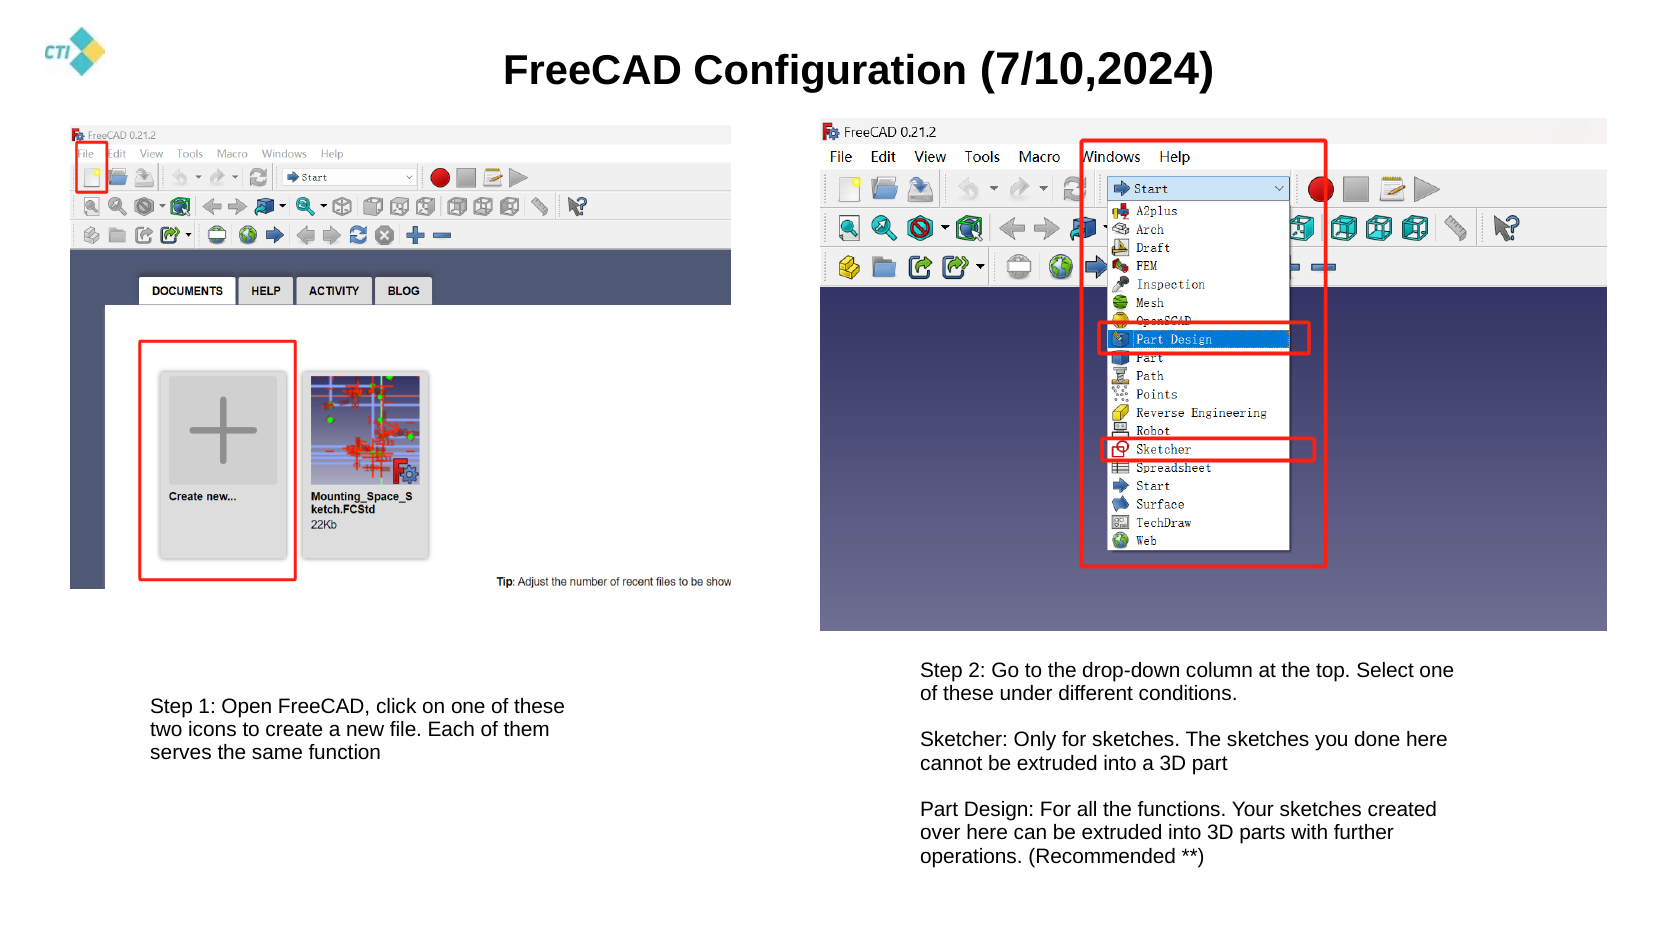

# FreeCAD Configuration (7/10,2024)
New
New
Step 2: Go to the drop-down column at the top. Select one of these under different conditions.
Sketcher: Only for sketches. The sketches you done here cannot be extruded into a 3D part
Part Design: For all the functions. Your sketches created over here can be extruded into 3D parts with further operations. (Recommended **)
Step 1: Open FreeCAD, click on one of these two icons to create a new file. Each of them serves the same function